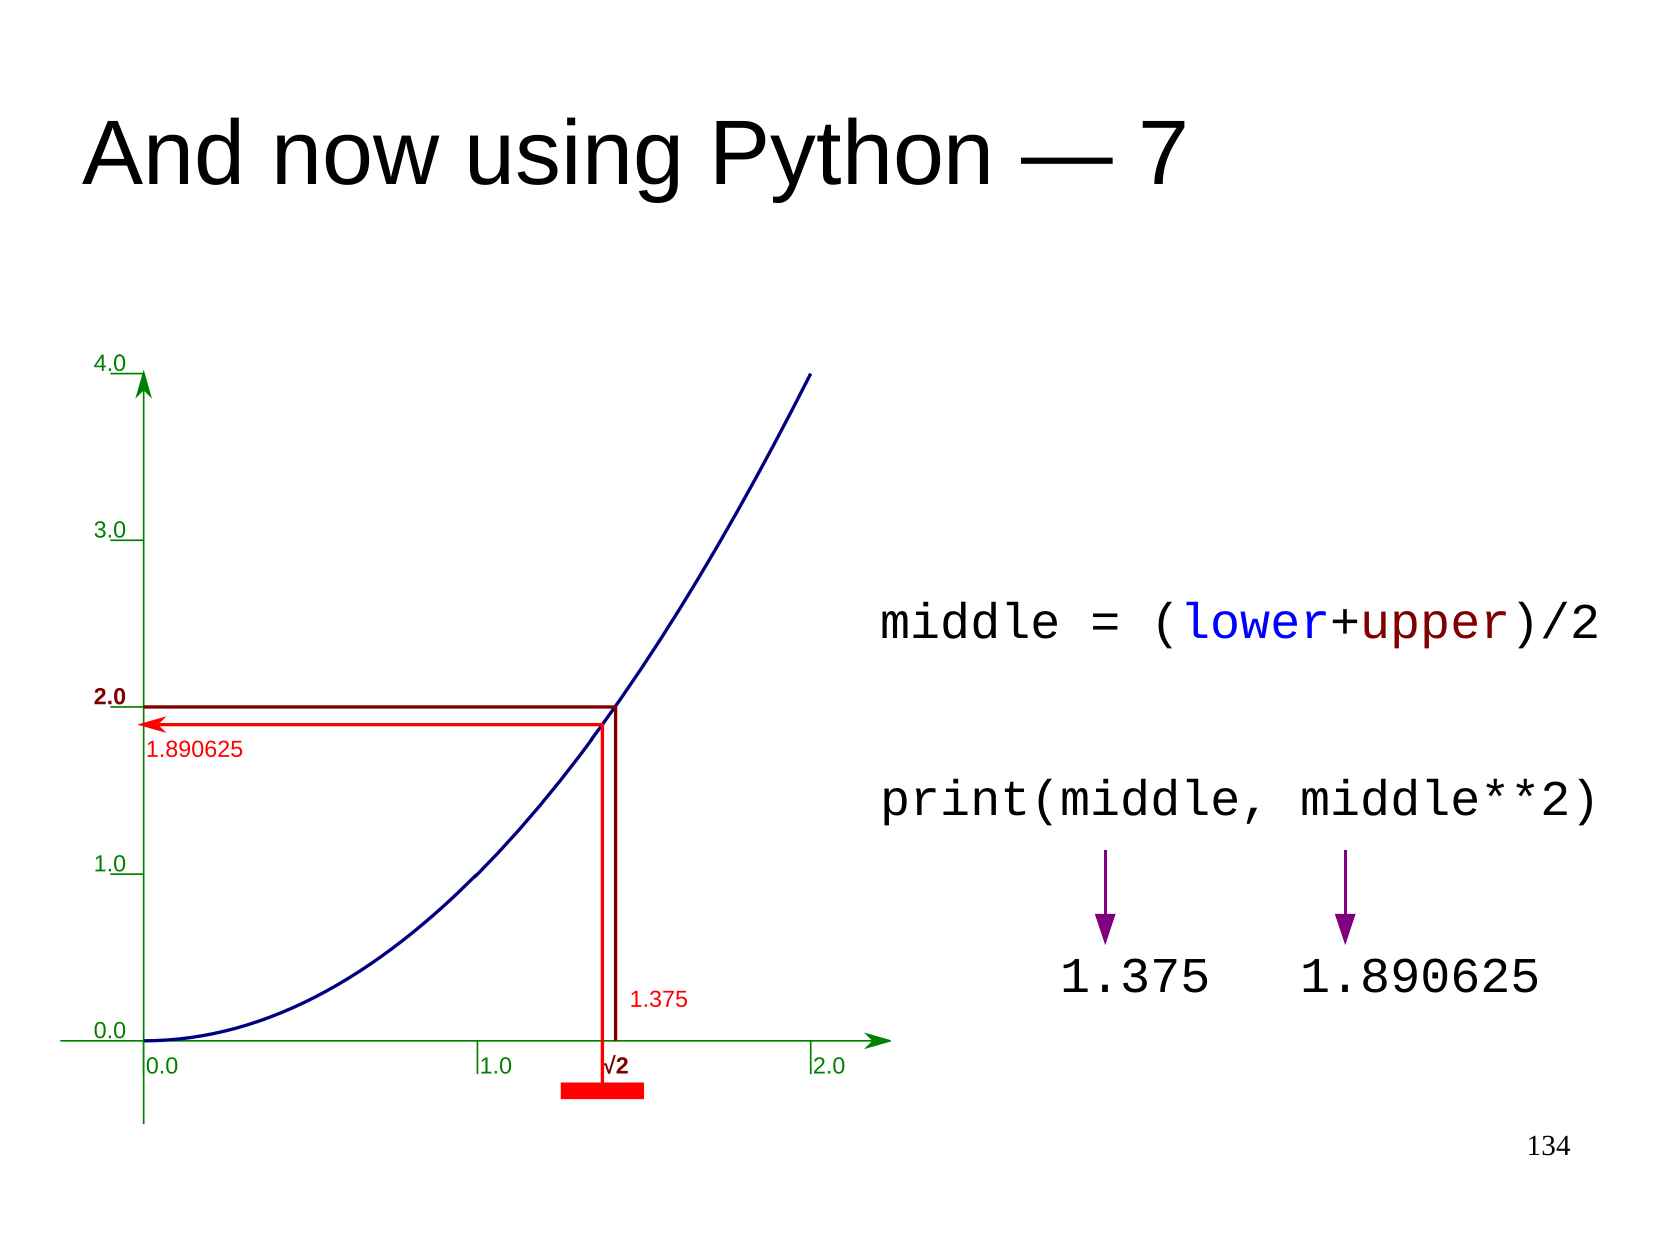

# And now using Python — 7
middle = (lower+upper)/2
print(
middle,
middle**2)
1.375
1.890625
134